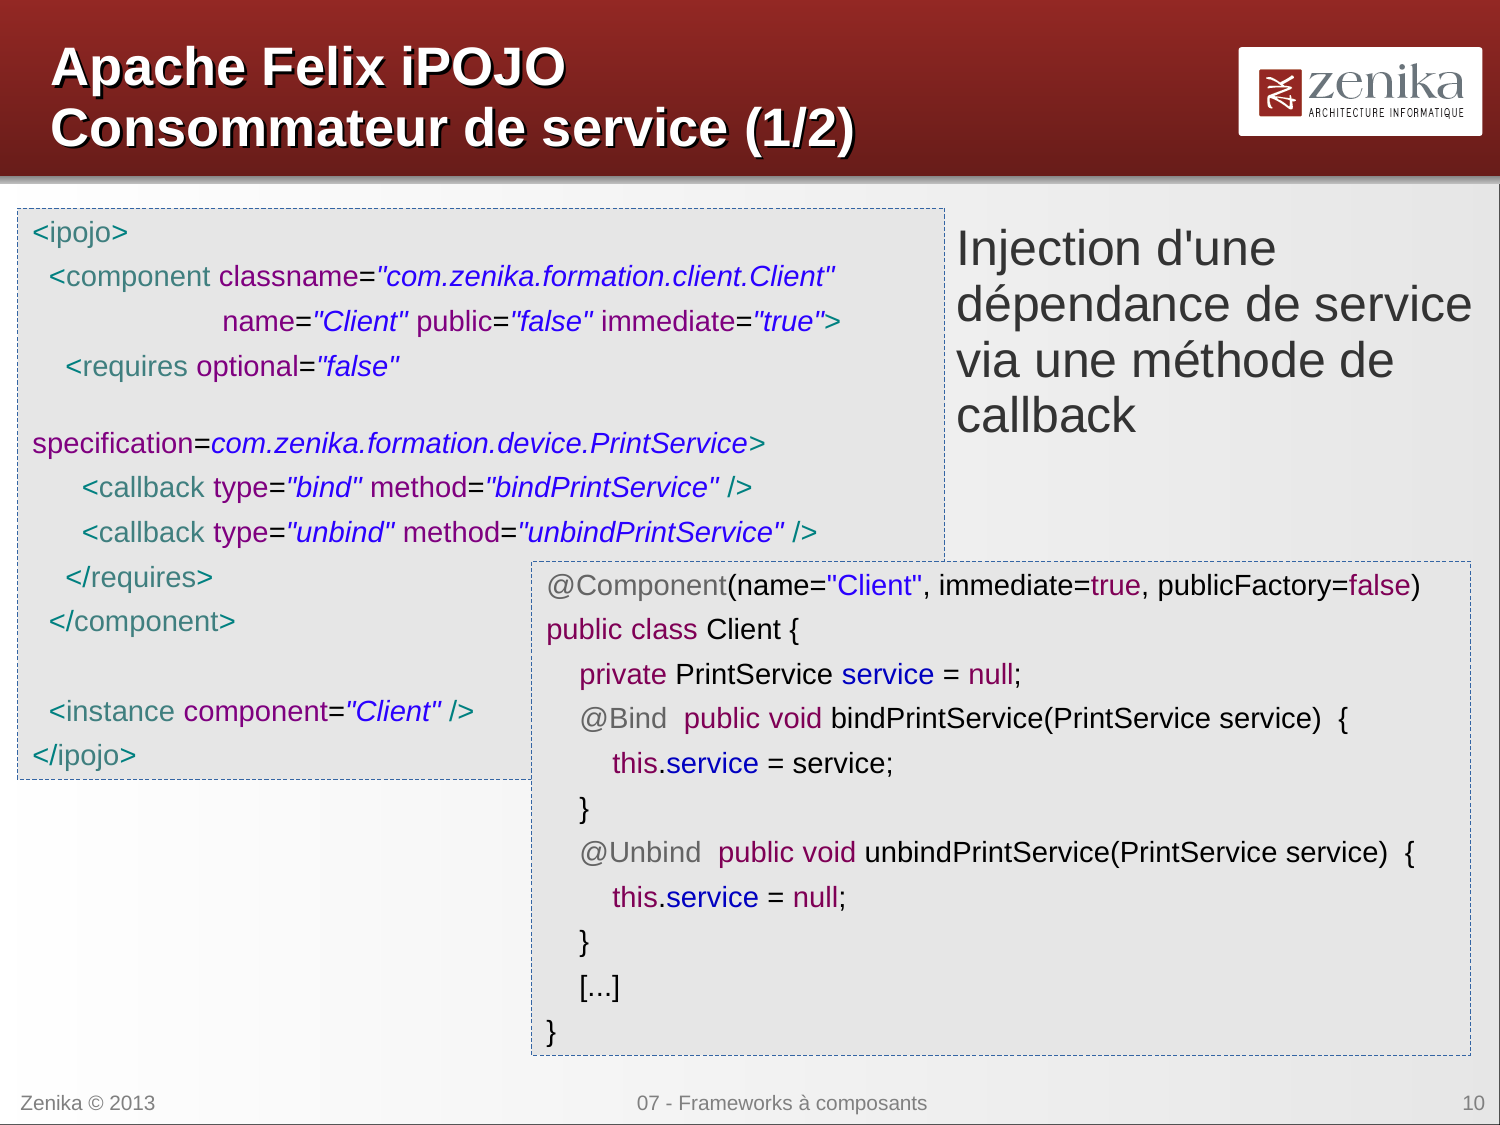

# Apache Felix iPOJO Consommateur de service (1/2)
<ipojo>
 <component classname="com.zenika.formation.client.Client"
 name="Client" public="false" immediate="true">
 <requires optional="false"
 specification=com.zenika.formation.device.PrintService>
 <callback type="bind" method="bindPrintService" />
 <callback type="unbind" method="unbindPrintService" />
 </requires>
 </component>
 <instance component="Client" />
</ipojo>
Injection d'une dépendance de service via une méthode de callback
@Component(name="Client", immediate=true, publicFactory=false)
public class Client {
 private PrintService service = null;
 @Bind public void bindPrintService(PrintService service) {
 this.service = service;
 }
 @Unbind public void unbindPrintService(PrintService service) {
 this.service = null;
 }
 [...]
}